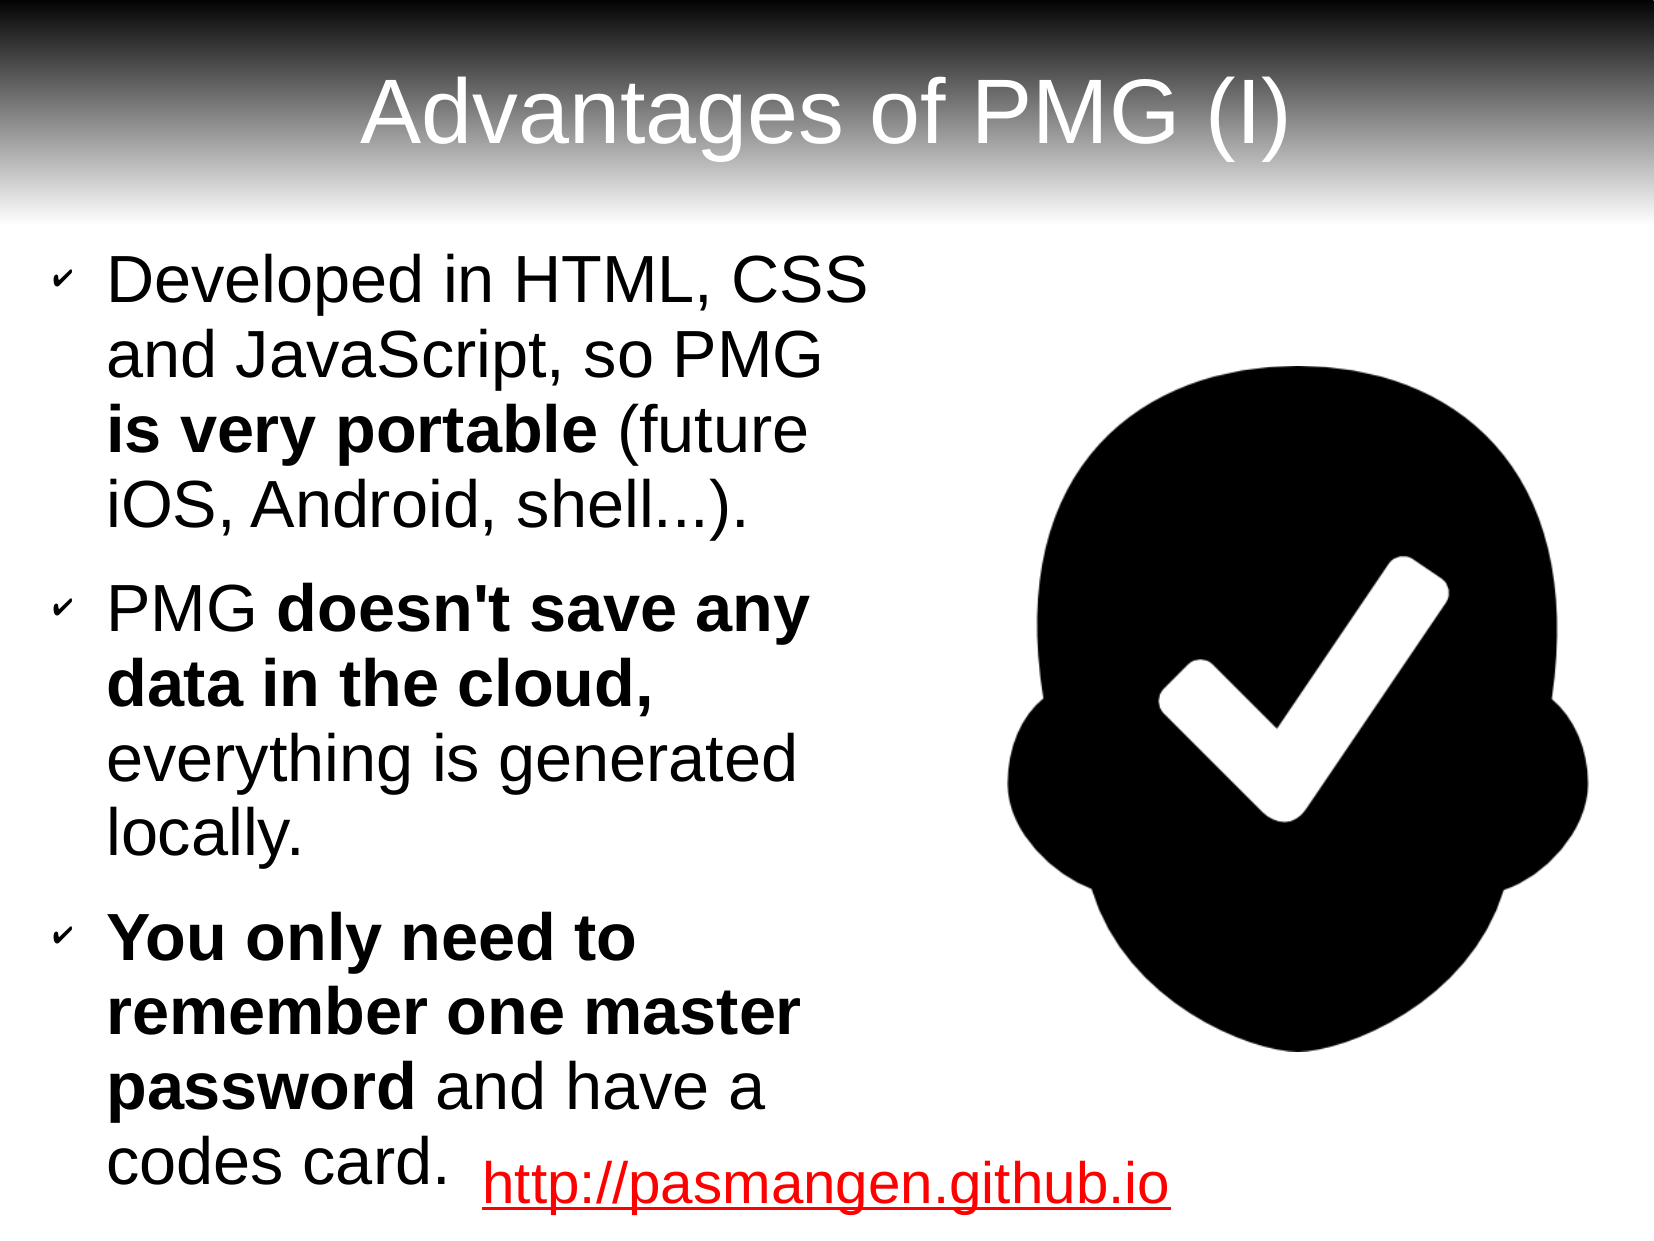

# Advantages of PMG (I)
Developed in HTML, CSS and JavaScript, so PMG is very portable (future iOS, Android, shell...).
PMG doesn't save any data in the cloud, everything is generated locally.
You only need to remember one master password and have a codes card.
http://pasmangen.github.io